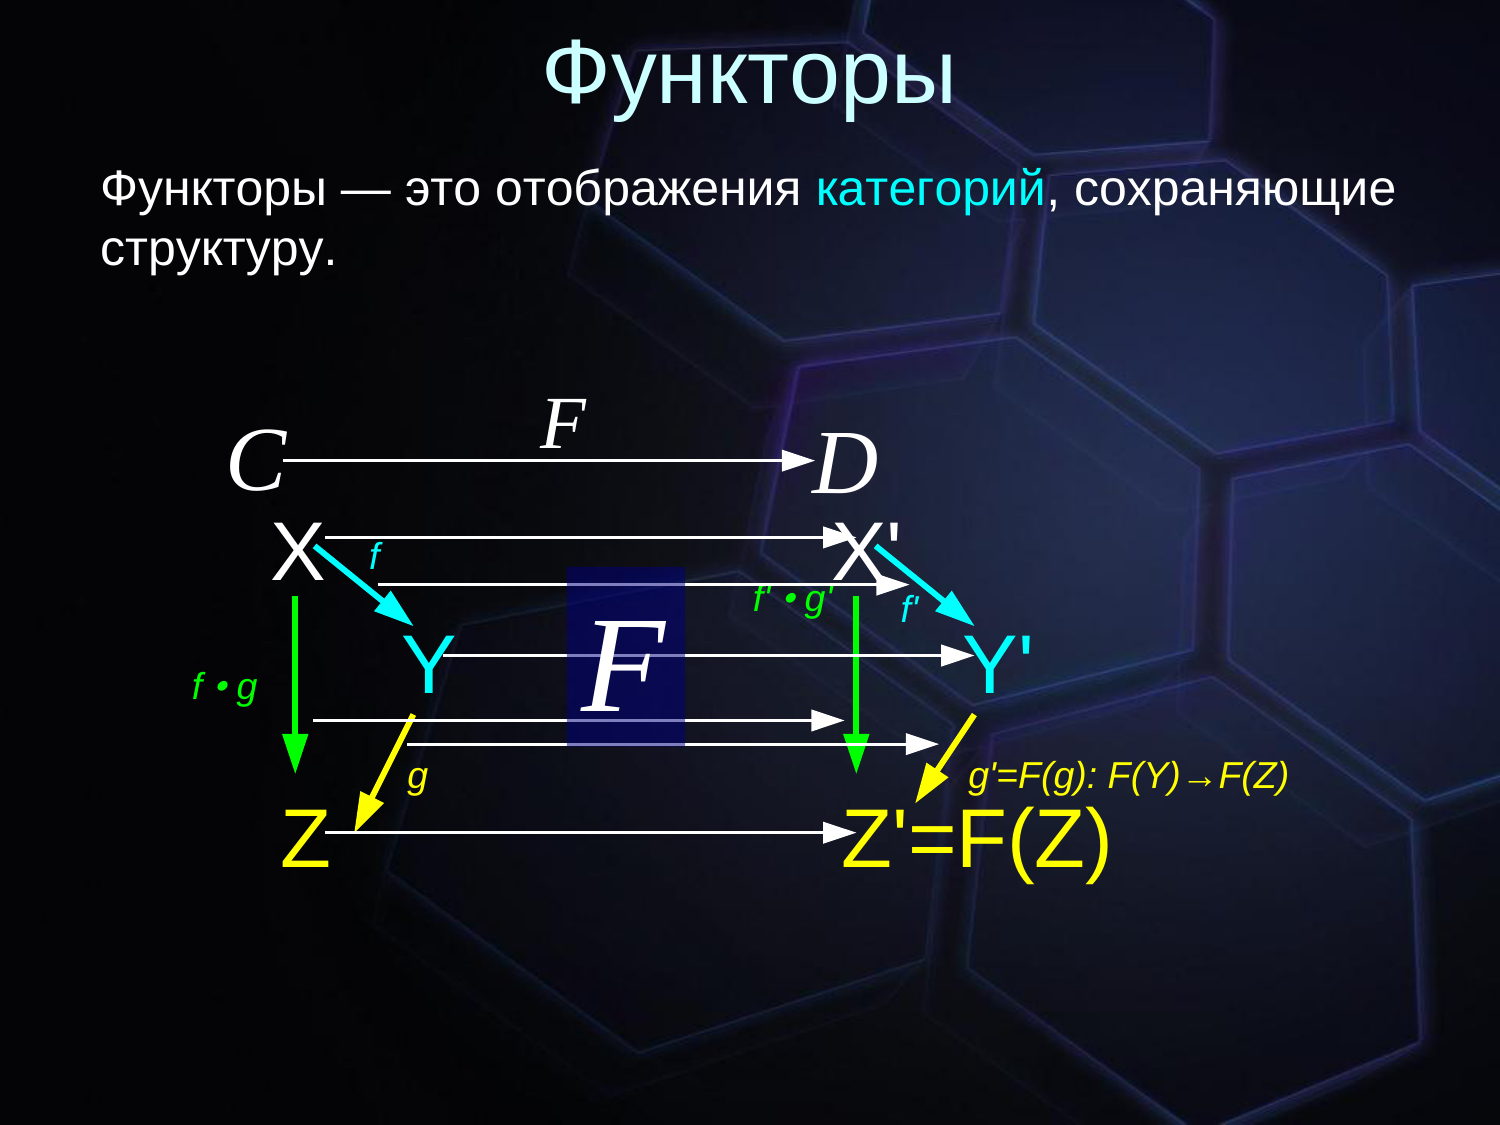

# Функторы
Функторы — это отображения категорий, сохраняющие структуру.
F
C
D
X
f
Y
f • g
g
Z
X'
f' • g'
f'
Y'
g'=F(g): F(Y)→F(Z)
Z'=F(Z)
F